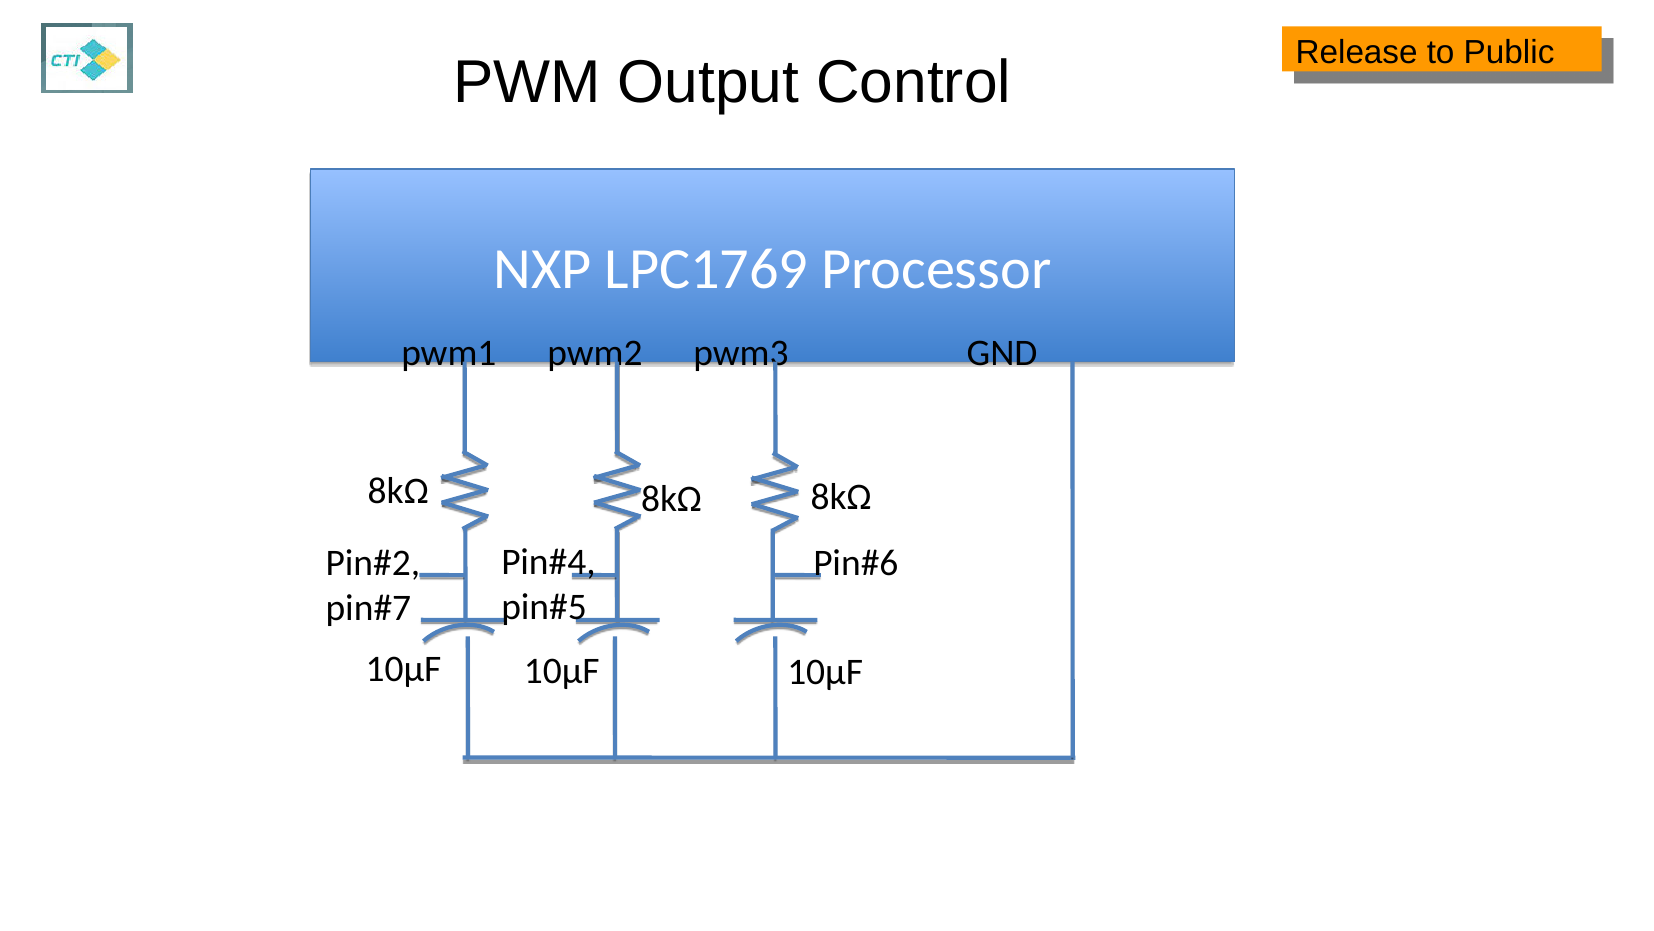

# PWM Output Control
Release to Public
NXP LPC1769 Processor
pwm1 pwm2 pwm3 GND
8kΩ
8kΩ
8kΩ
Pin#4, pin#5
Pin#2, pin#7
Pin#6
10μF
10μF
10μF